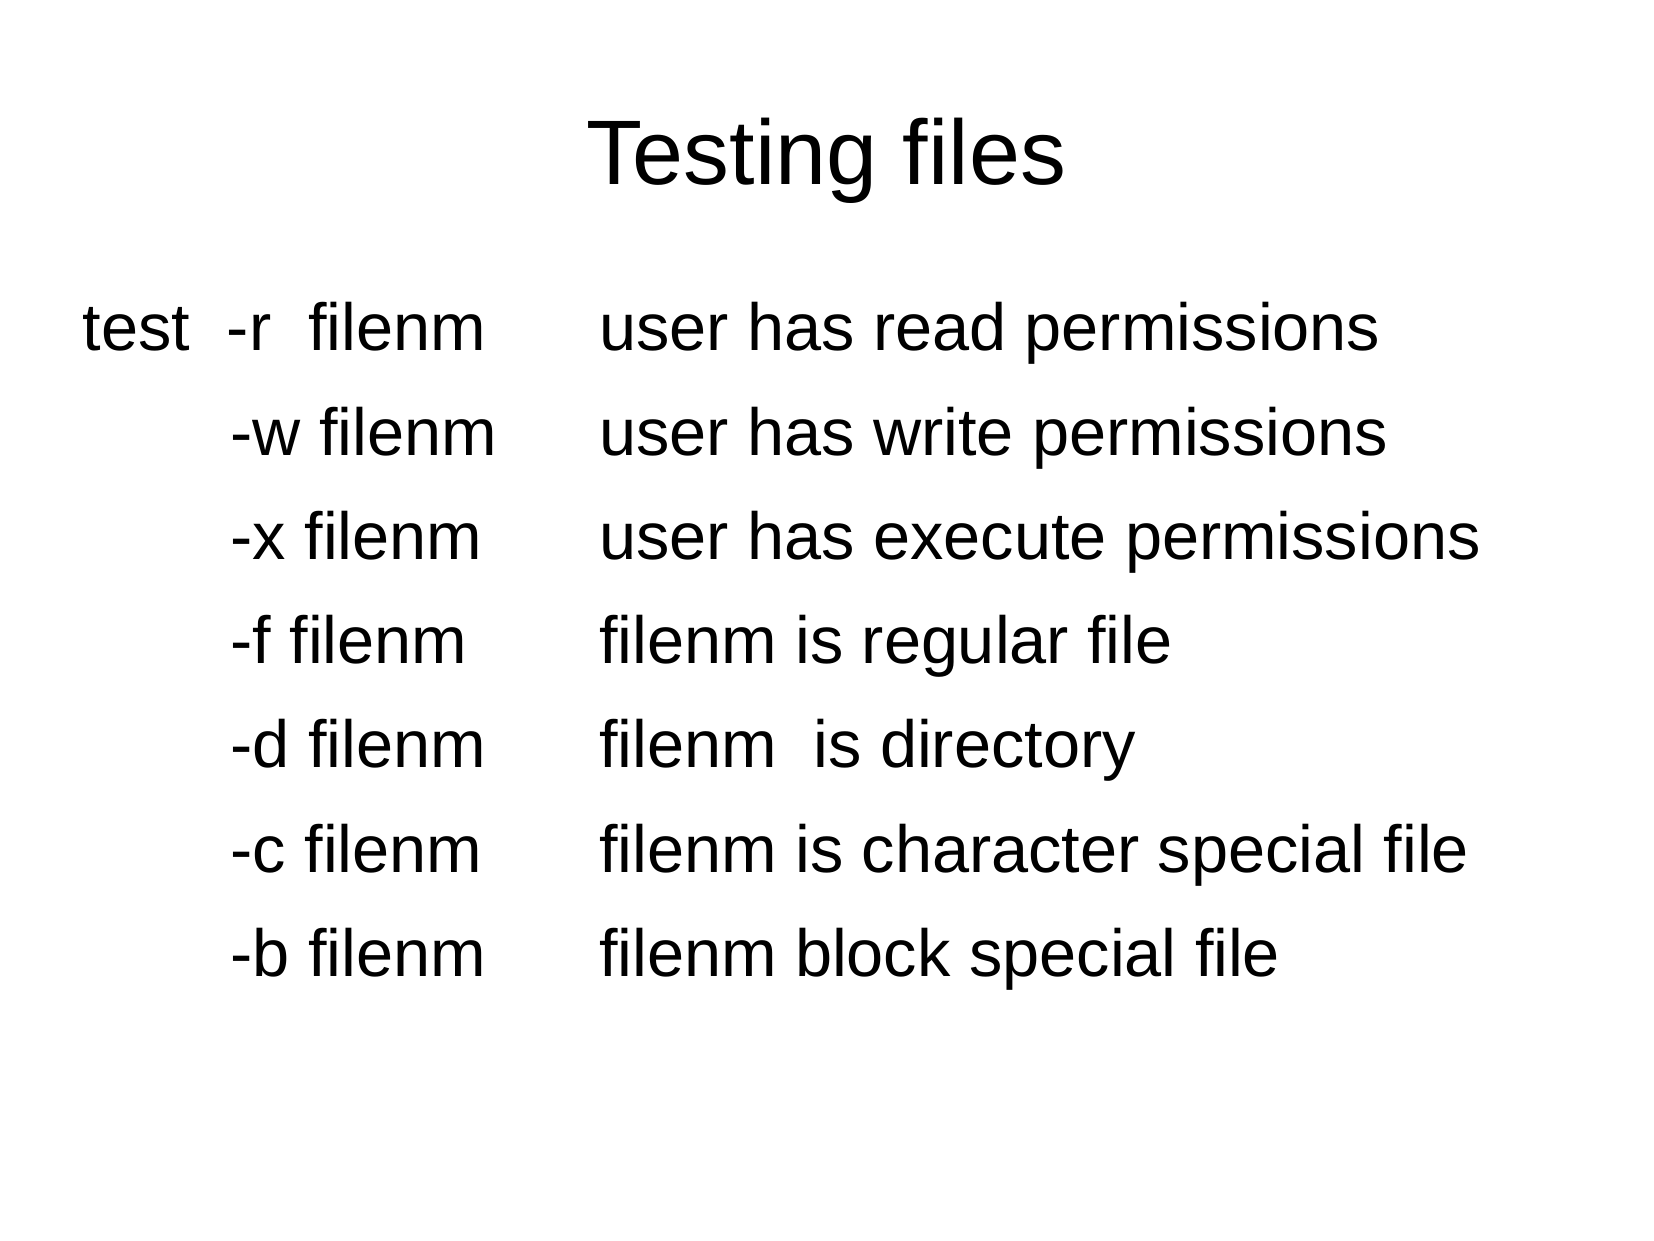

# Testing files
test -r filenm 		user has read permissions
 -w filenm		user has write permissions
 -x filenm 		user has execute permissions
 -f filenm 		filenm is regular file
 -d filenm 	filenm is directory
 -c filenm 		filenm is character special file
 -b filenm 		filenm block special file